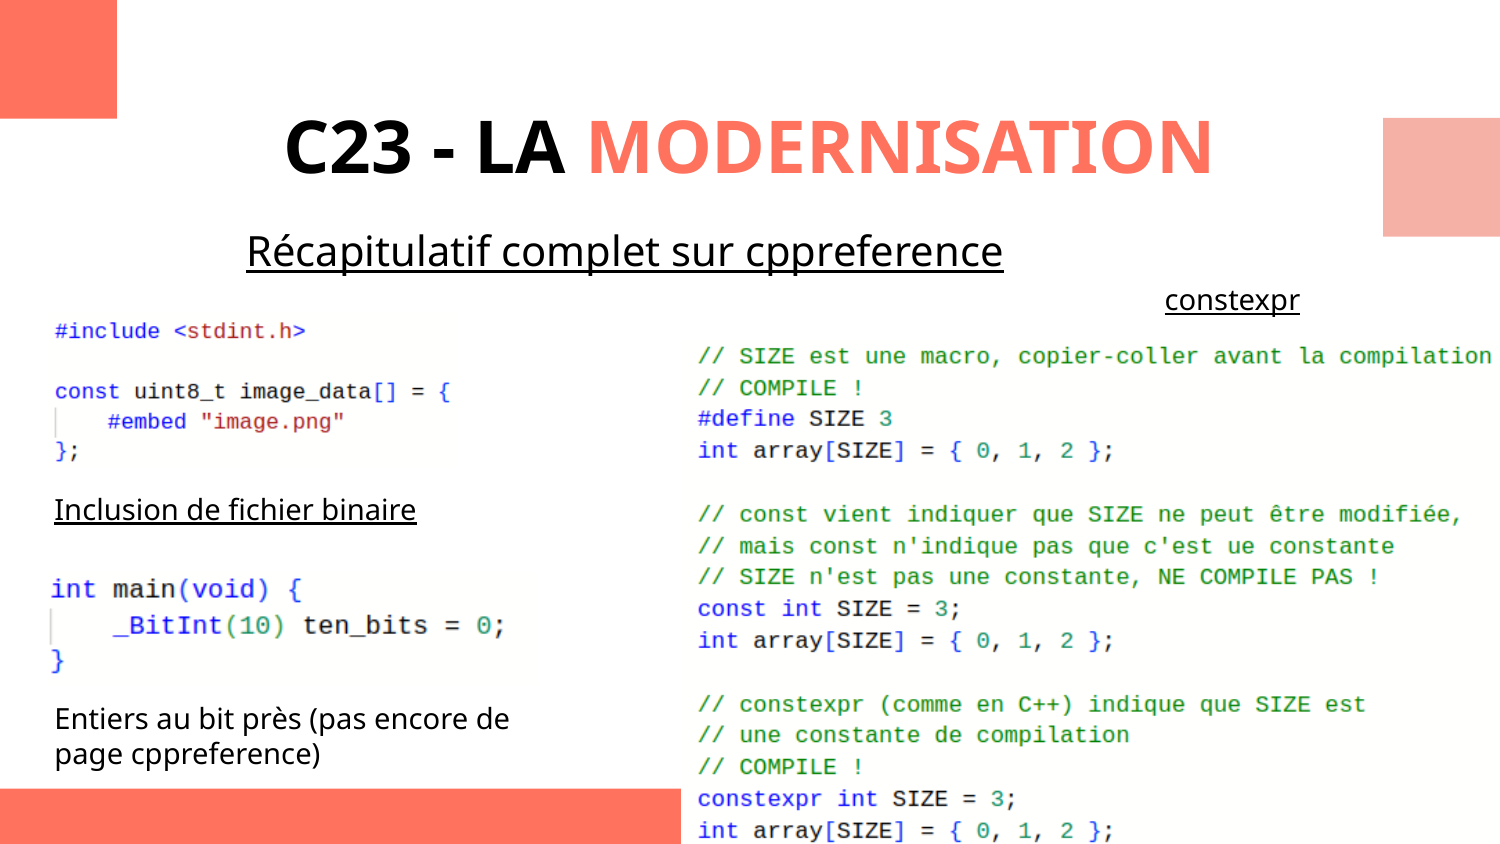

# C23 - LA MODERNISATION
Récapitulatif complet sur cppreference
constexpr
Inclusion de fichier binaire
Entiers au bit près (pas encore de page cppreference)